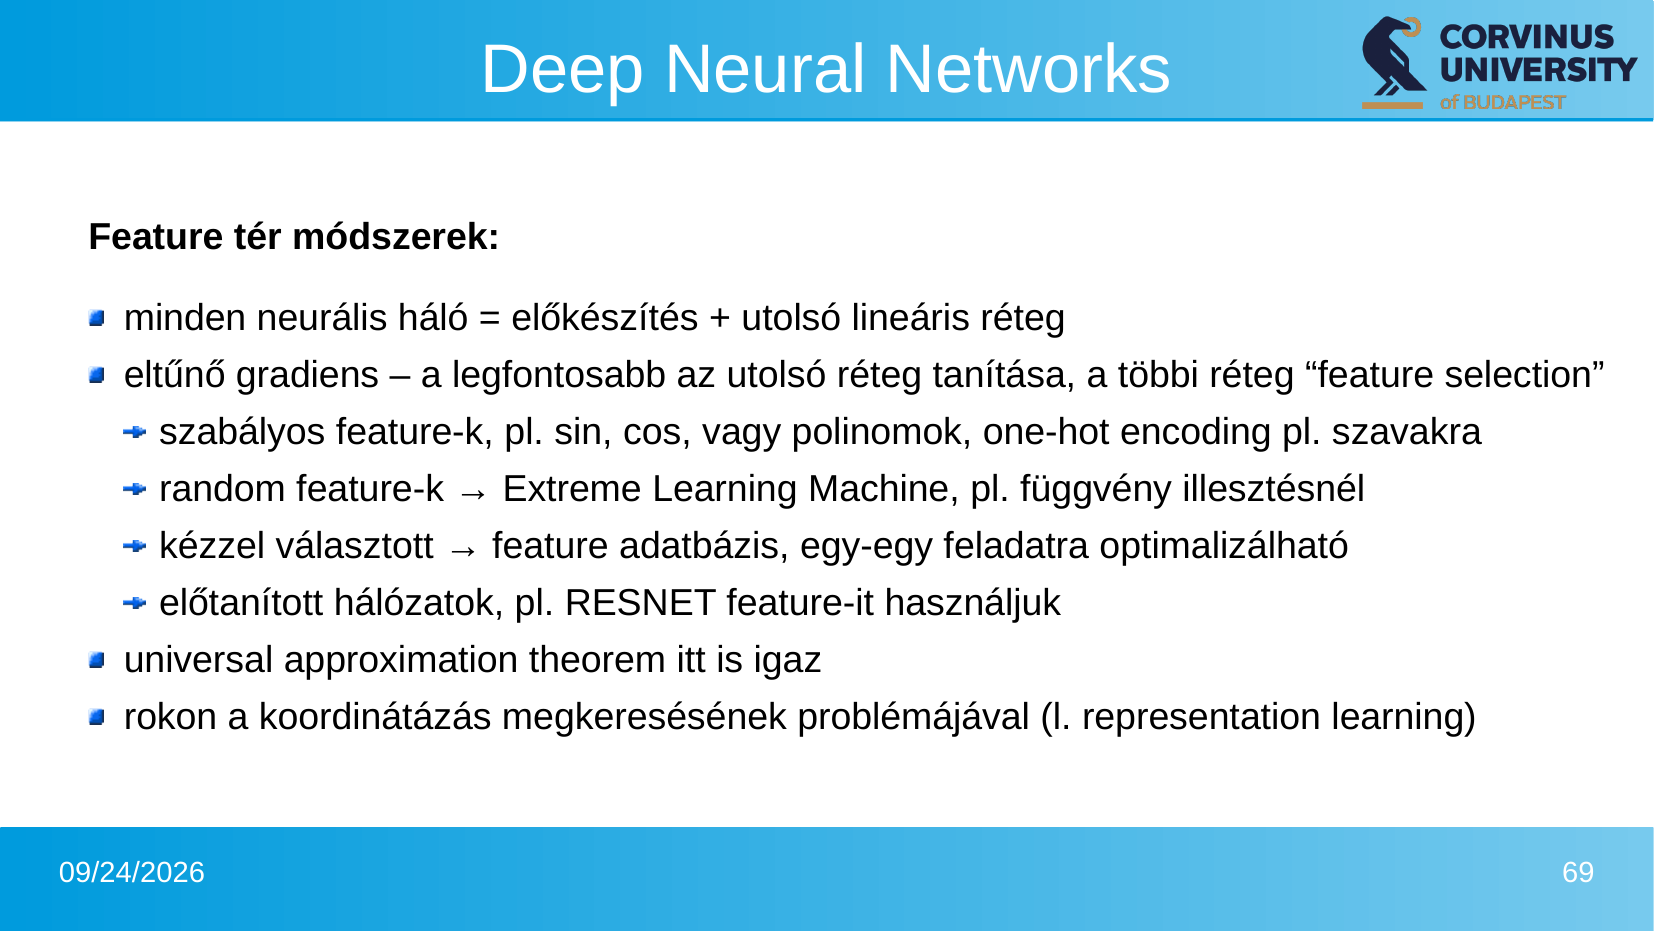

# Deep Neural Networks
Feature tér módszerek:
minden neurális háló = előkészítés + utolsó lineáris réteg
eltűnő gradiens – a legfontosabb az utolsó réteg tanítása, a többi réteg “feature selection”
szabályos feature-k, pl. sin, cos, vagy polinomok, one-hot encoding pl. szavakra
random feature-k → Extreme Learning Machine, pl. függvény illesztésnél
kézzel választott → feature adatbázis, egy-egy feladatra optimalizálható
előtanított hálózatok, pl. RESNET feature-it használjuk
universal approximation theorem itt is igaz
rokon a koordinátázás megkeresésének problémájával (l. representation learning)
69